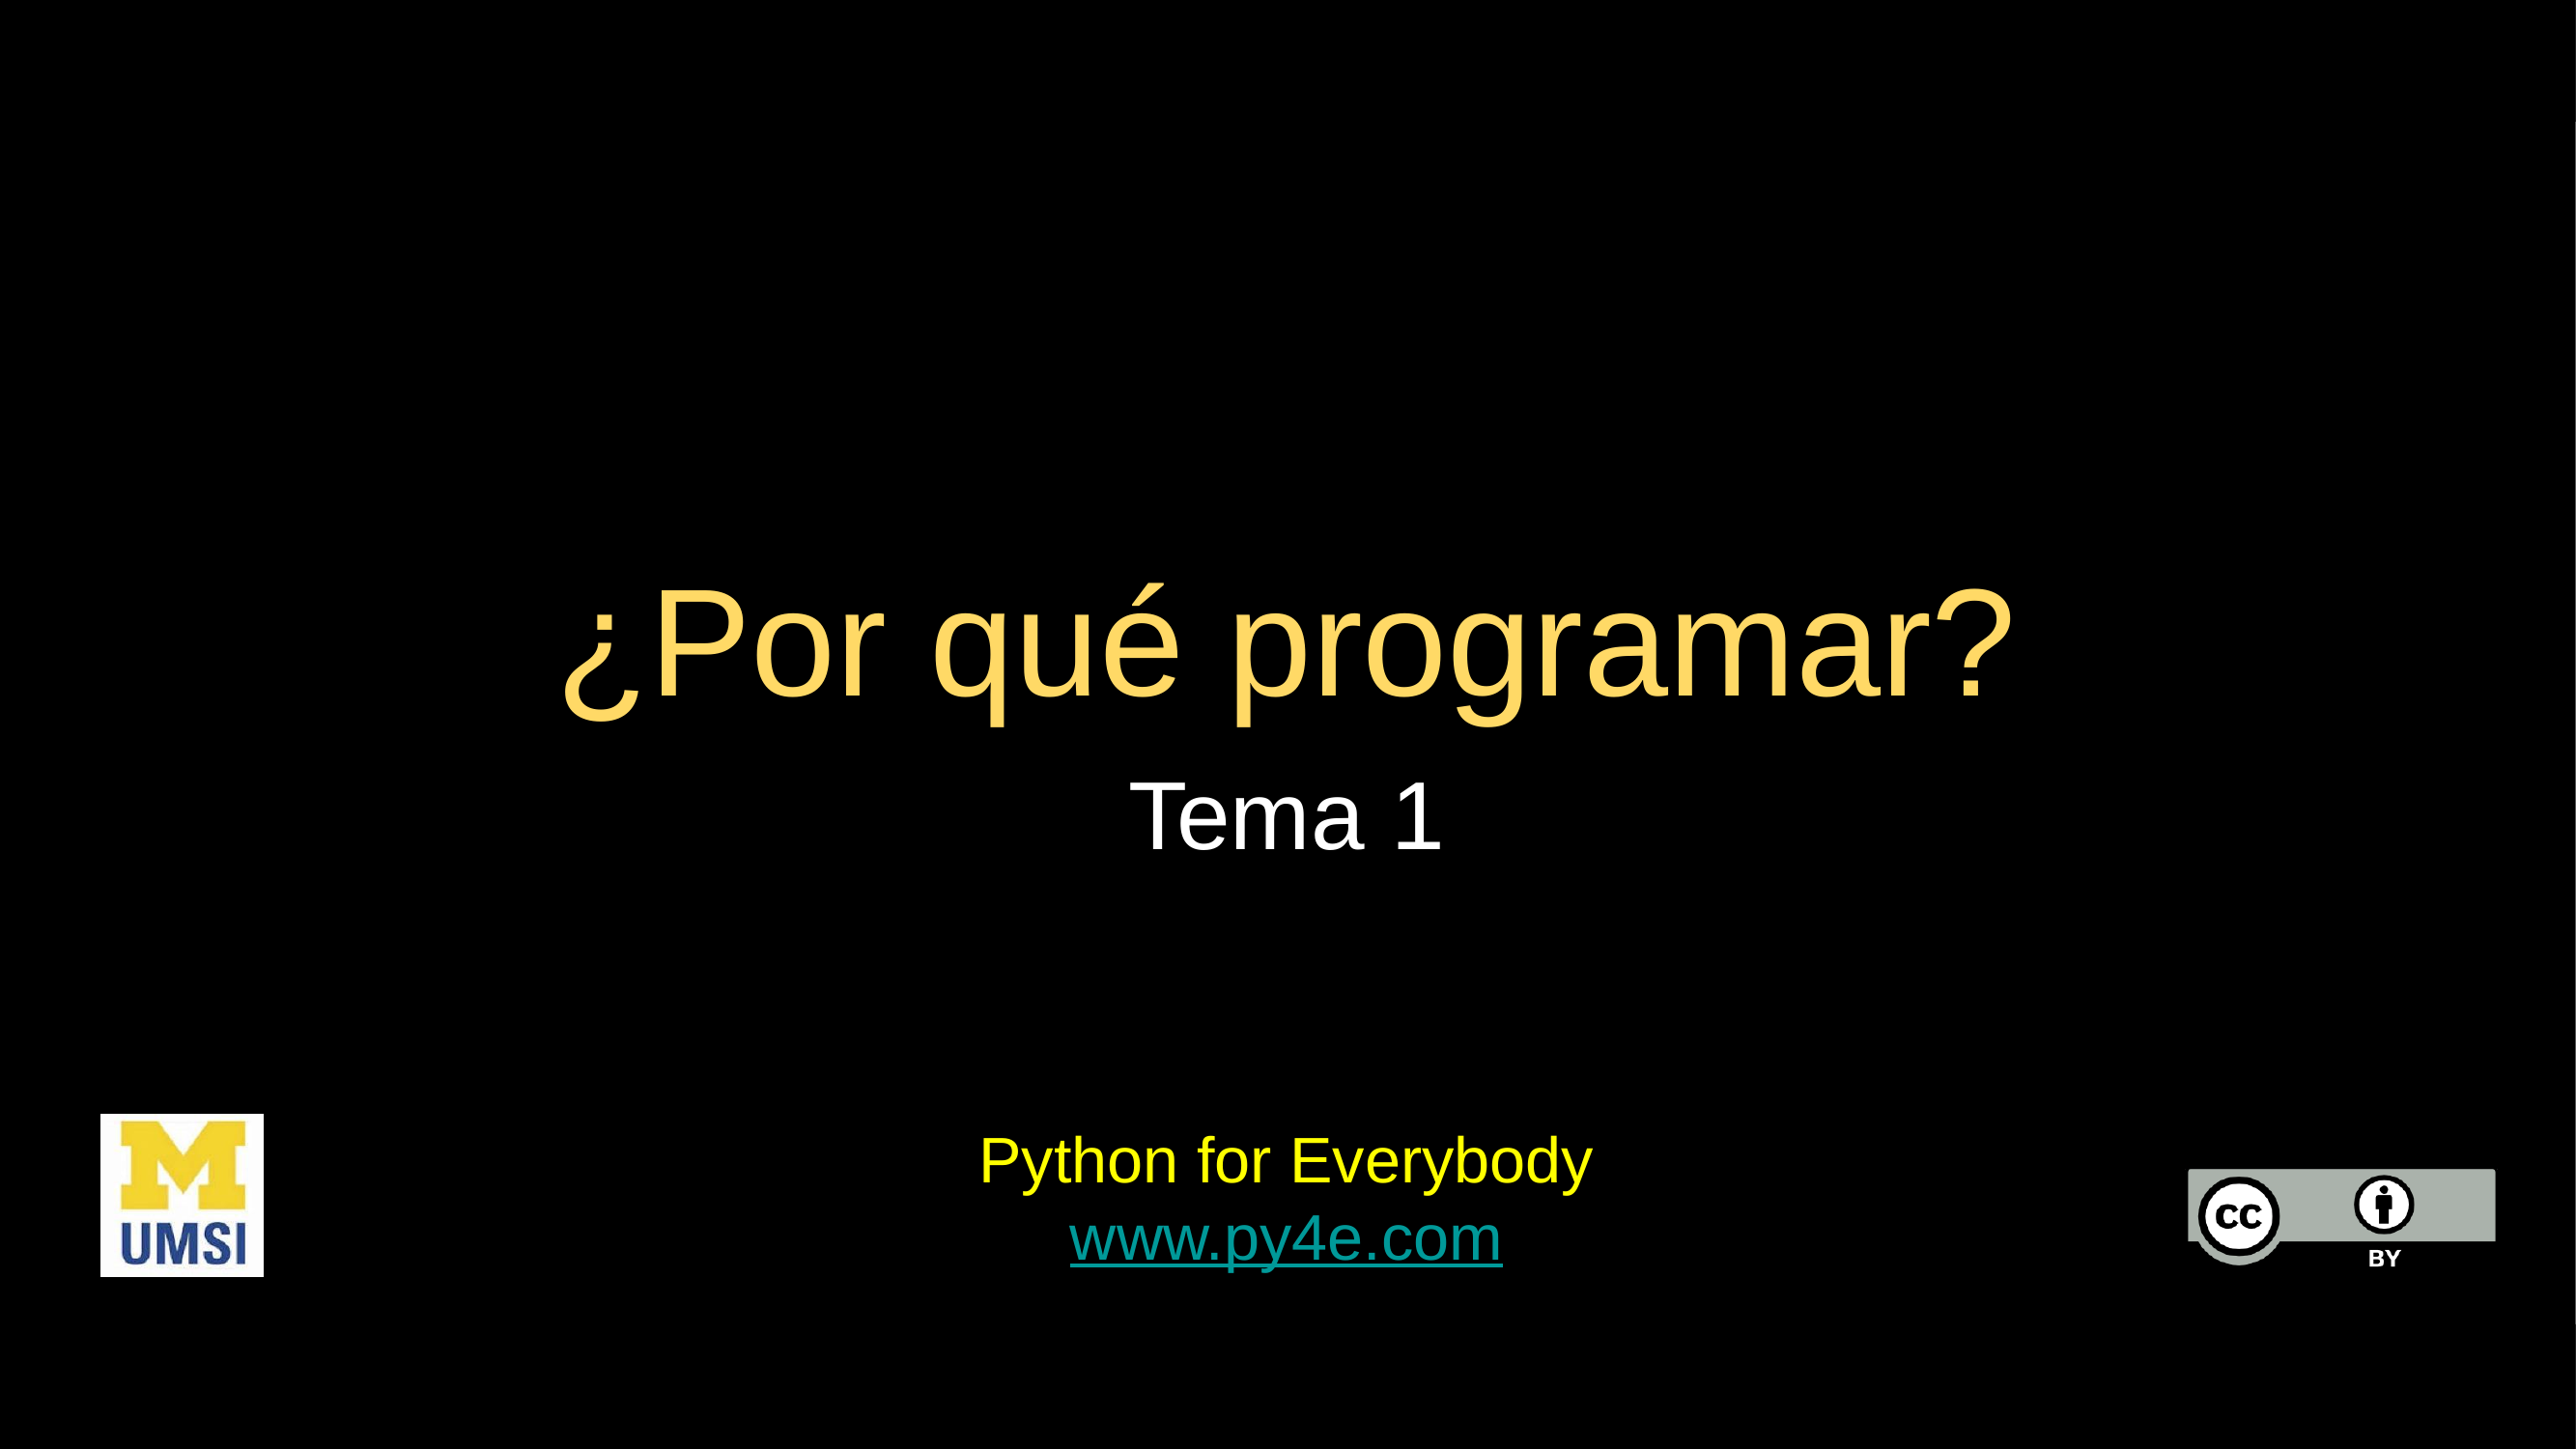

# ¿Por qué programar?
Tema 1
Python for Everybody
www.py4e.com